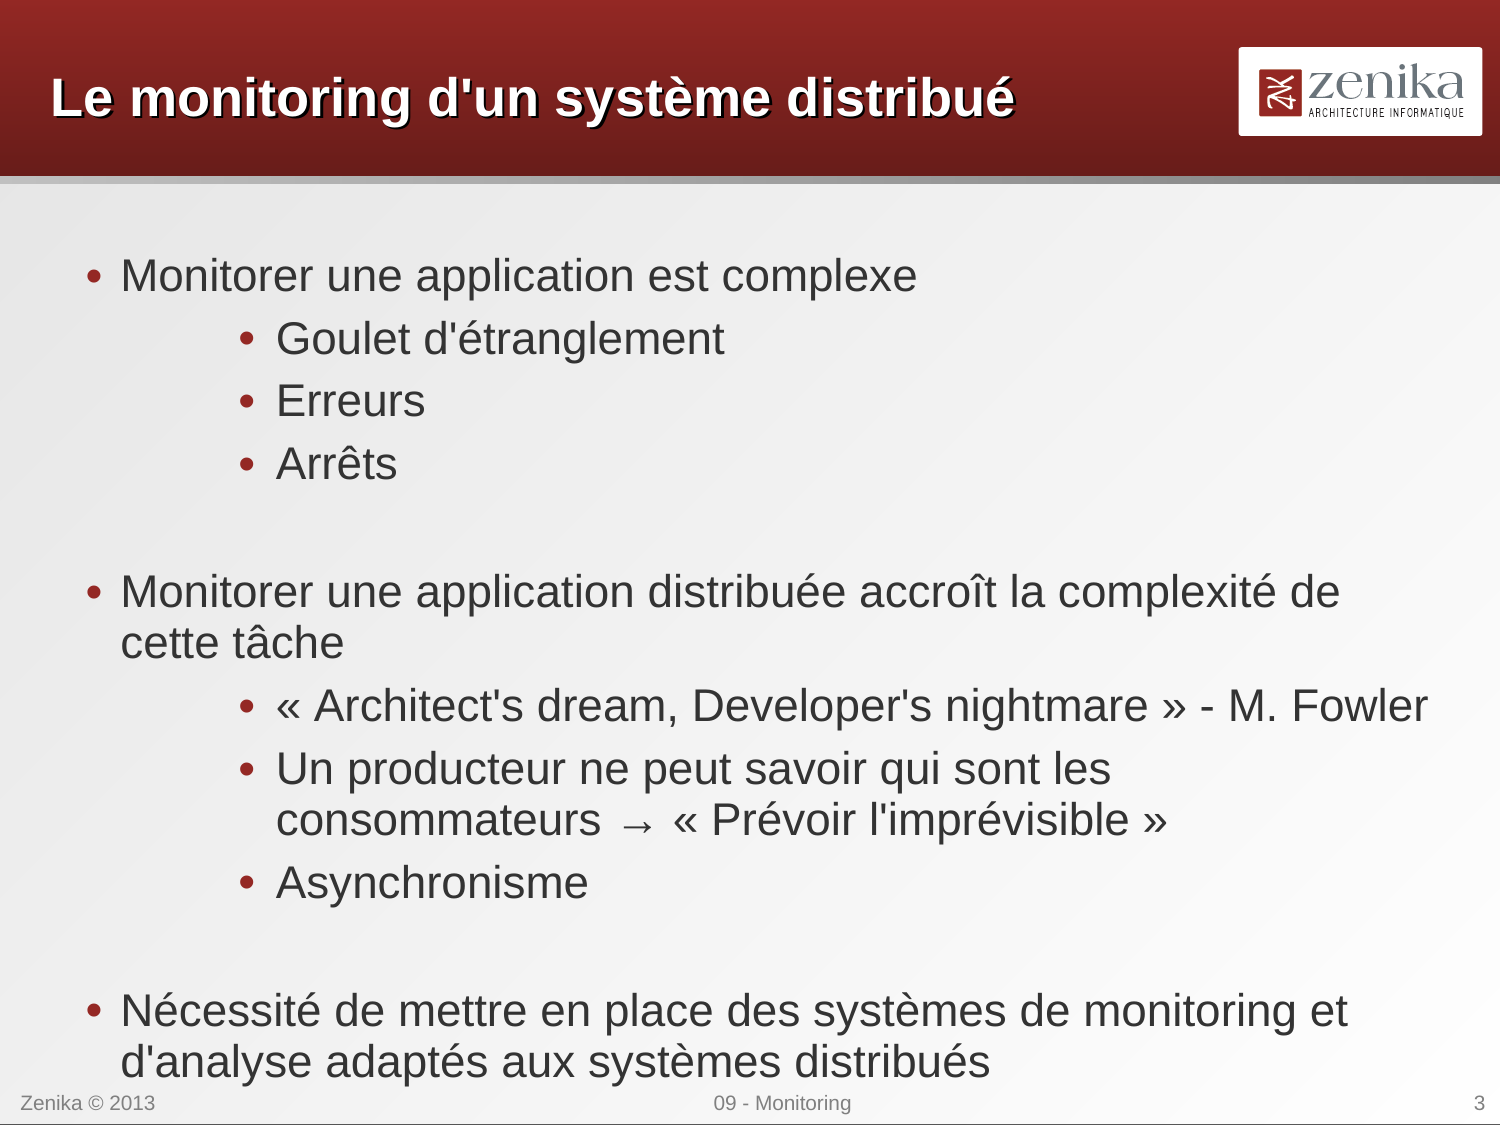

Le monitoring d'un système distribué
# Monitorer une application est complexe
Goulet d'étranglement
Erreurs
Arrêts
Monitorer une application distribuée accroît la complexité de cette tâche
« Architect's dream, Developer's nightmare » - M. Fowler
Un producteur ne peut savoir qui sont les consommateurs → « Prévoir l'imprévisible »
Asynchronisme
Nécessité de mettre en place des systèmes de monitoring et d'analyse adaptés aux systèmes distribués